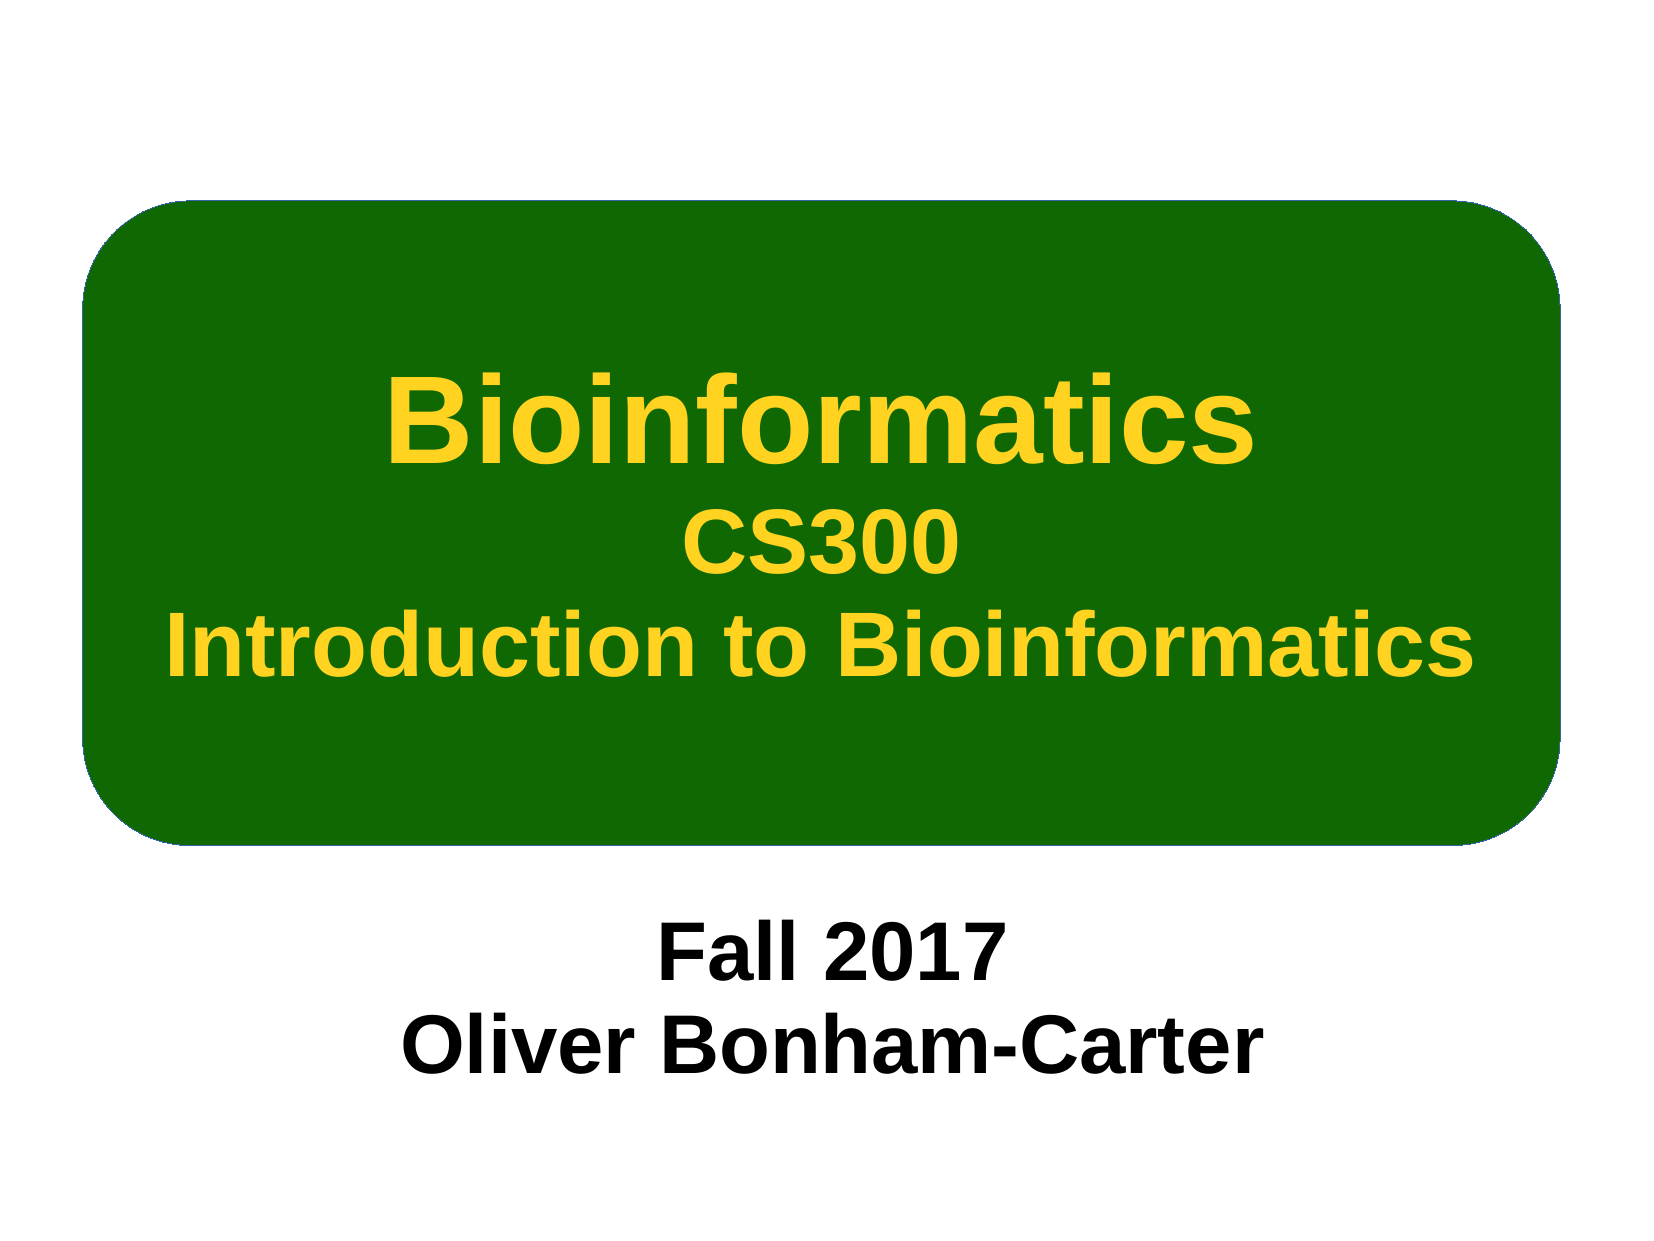

Bioinformatics
CS300
Introduction to Bioinformatics
Fall 2017
Oliver Bonham-Carter